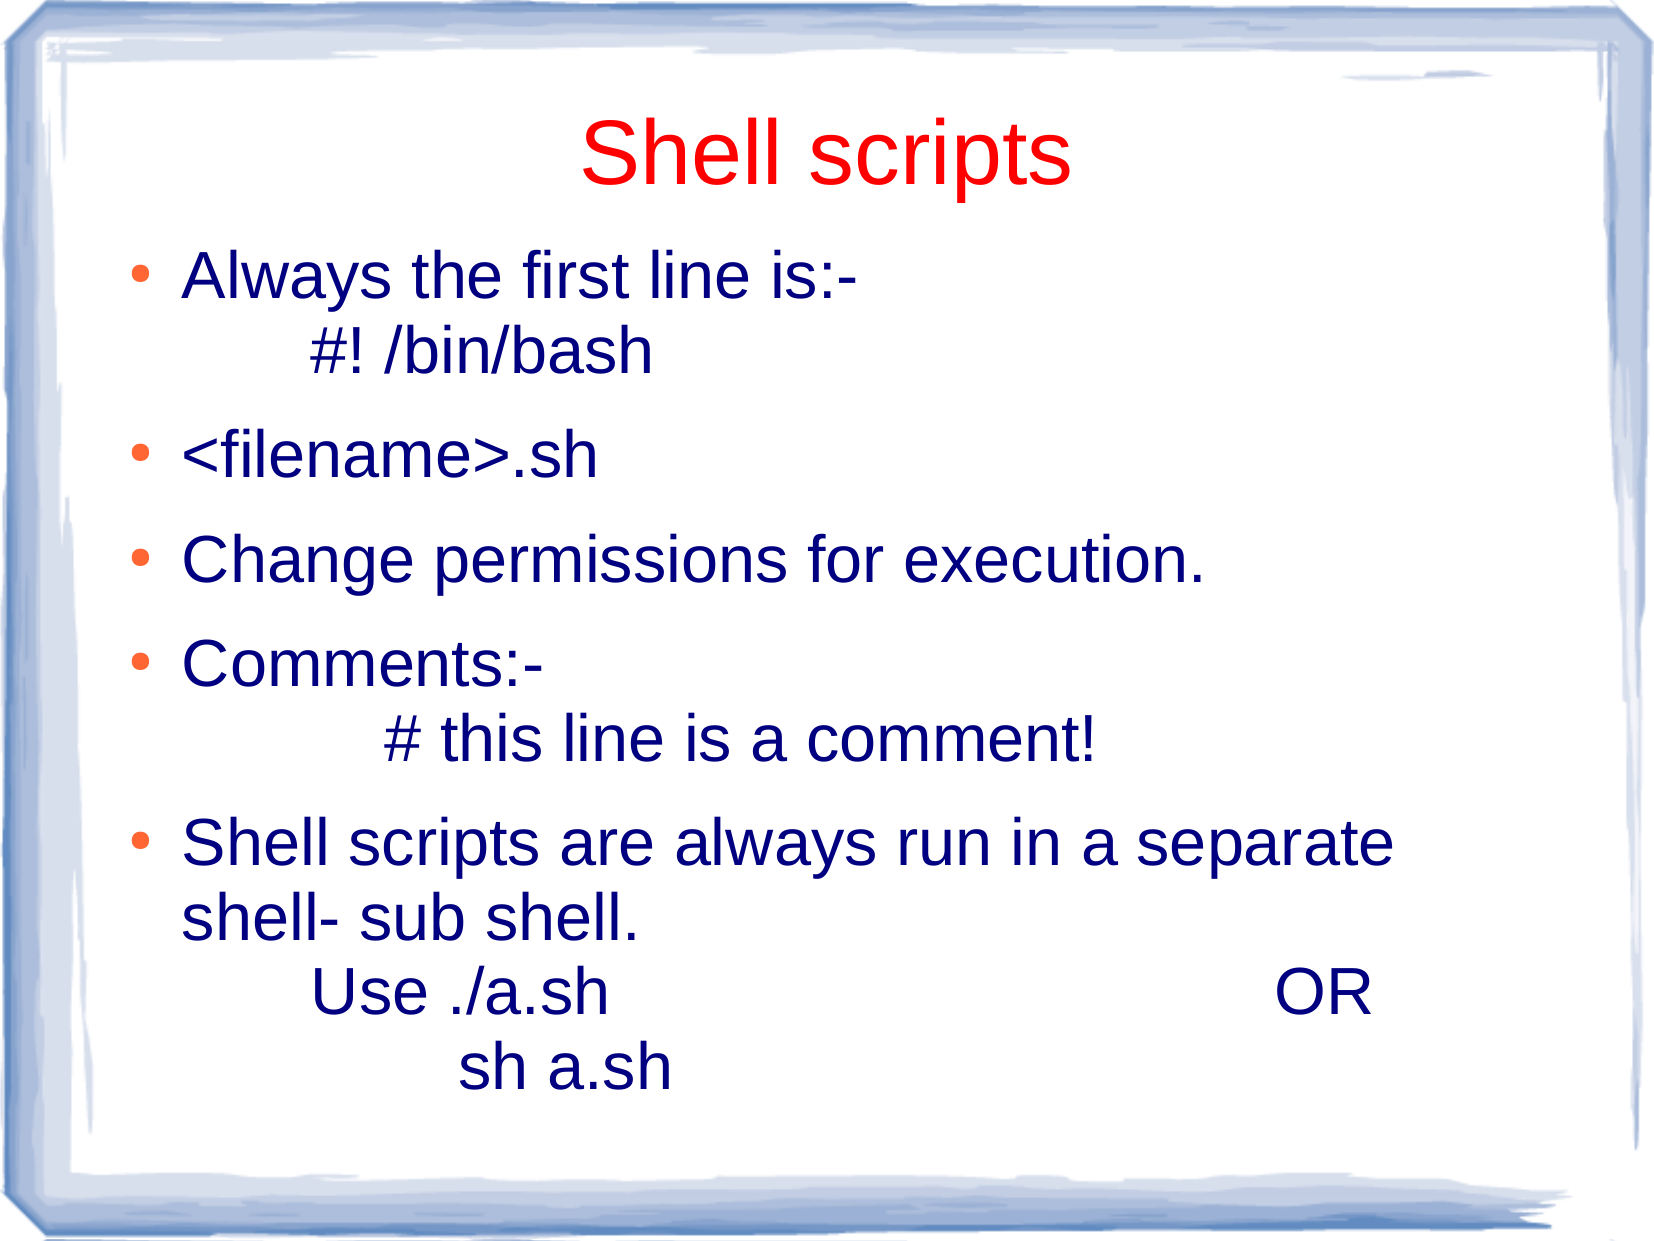

# Shell scripts
Always the first line is:- #! /bin/bash
<filename>.sh
Change permissions for execution.
Comments:- # this line is a comment!
Shell scripts are always run in a separate shell- sub shell. Use ./a.sh OR sh a.sh